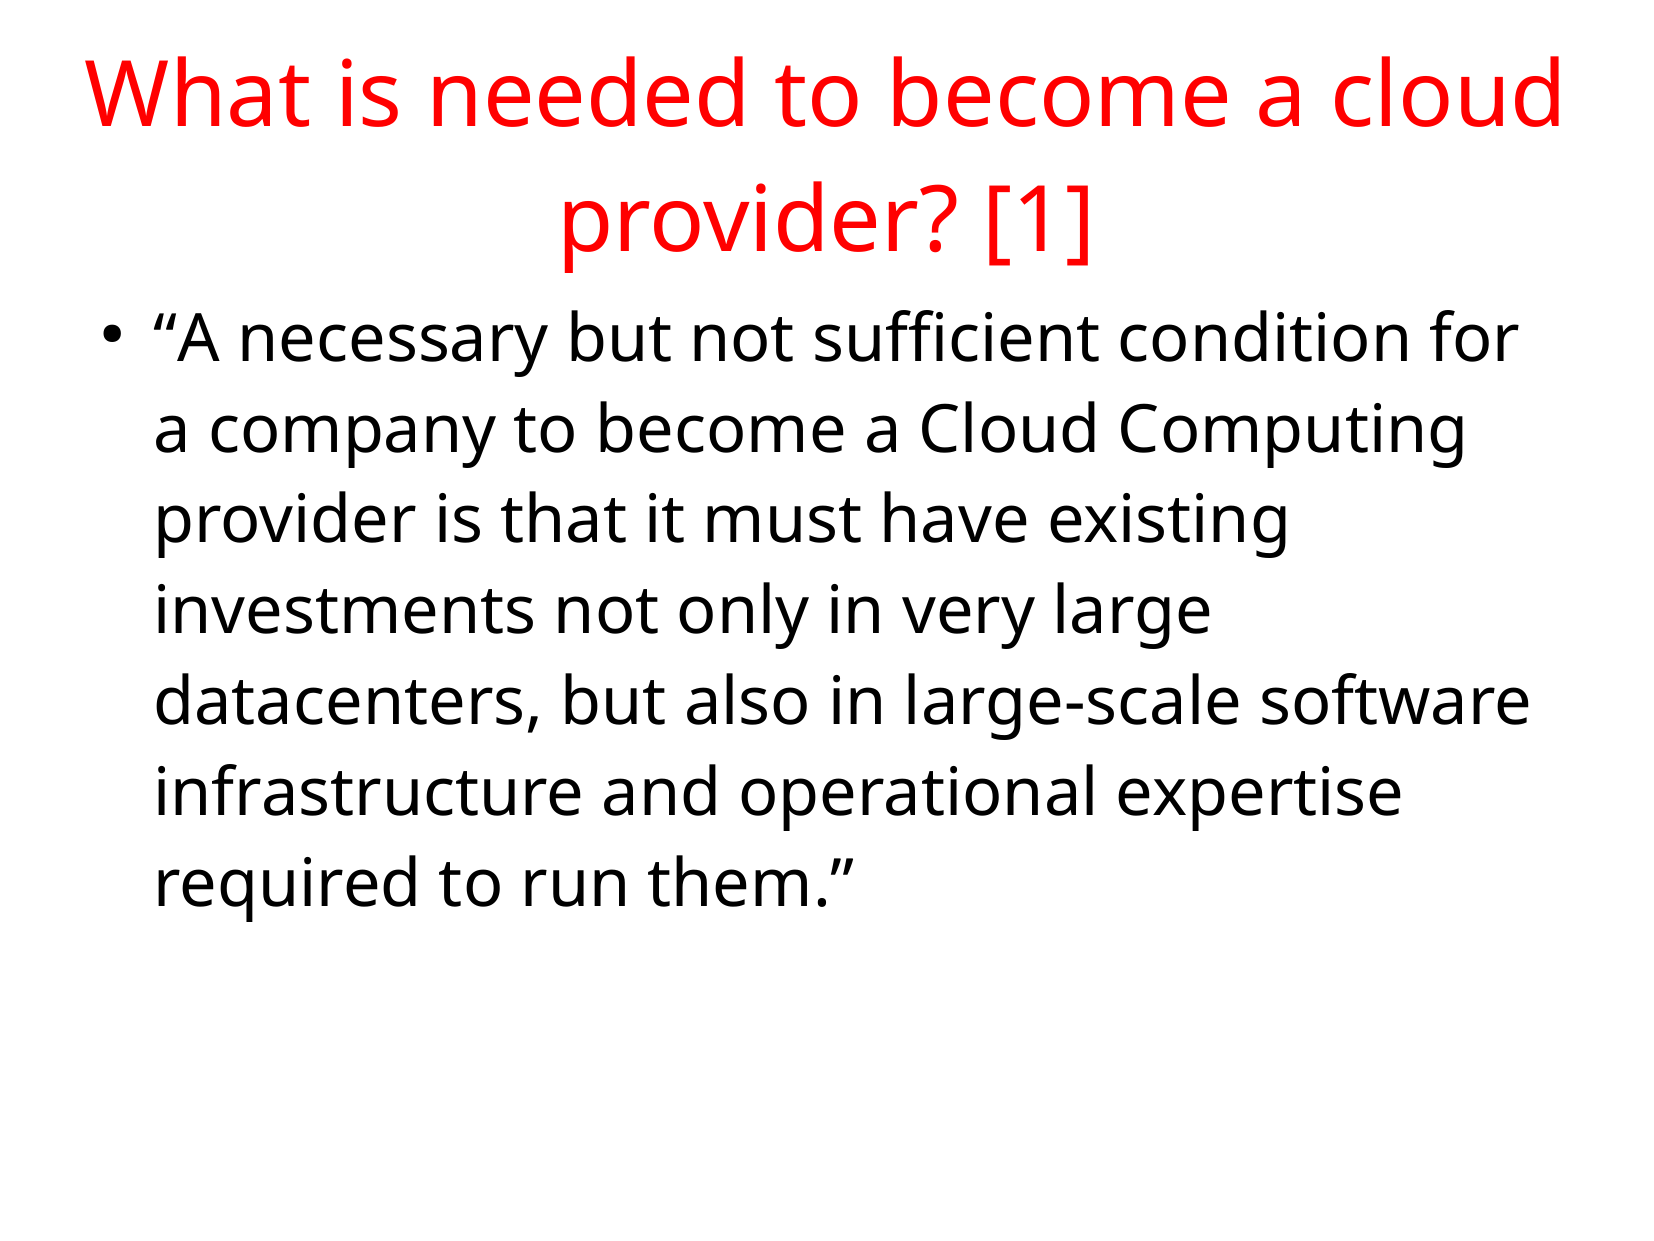

# What is needed to become a cloud provider? [1]
“A necessary but not sufficient condition for a company to become a Cloud Computing provider is that it must have existing investments not only in very large datacenters, but also in large-scale software infrastructure and operational expertise required to run them.”